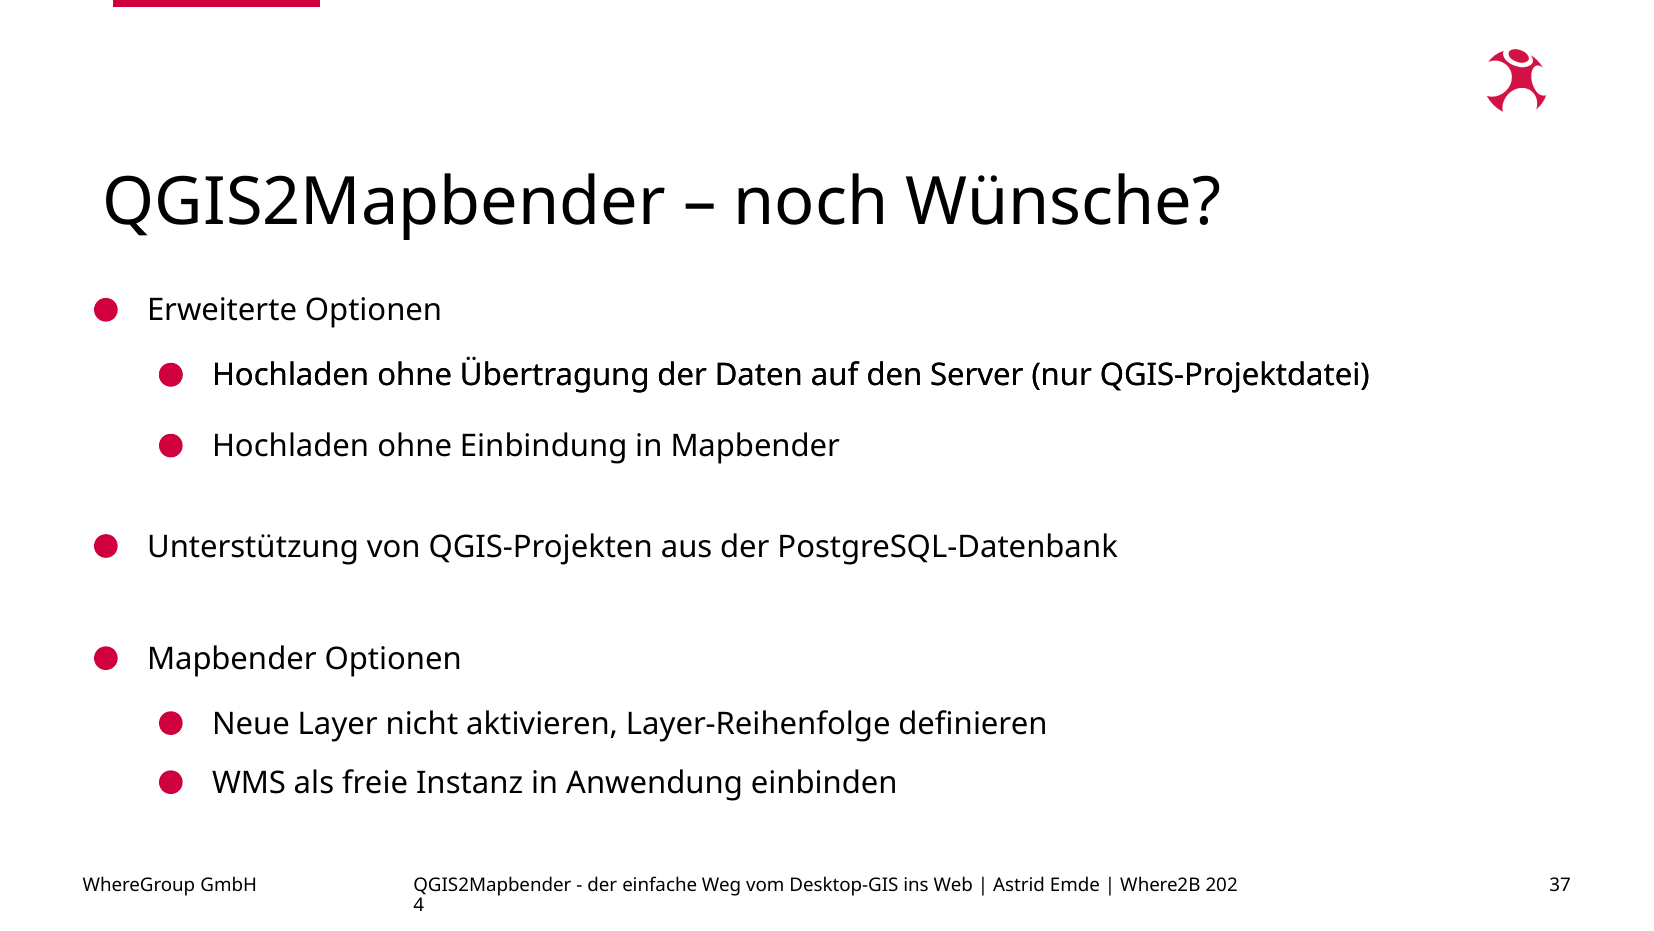

QGIS2Mapbender – noch Wünsche?
Erweiterte Optionen
Hochladen ohne Übertragung der Daten auf den Server (nur QGIS-Projektdatei)
Hochladen ohne Übertragung der Daten auf den Server (nur QGIS-Projektdatei)
Hochladen ohne Einbindung in Mapbender
Unterstützung von QGIS-Projekten aus der PostgreSQL-Datenbank
Mapbender Optionen
Neue Layer nicht aktivieren, Layer-Reihenfolge definieren
WMS als freie Instanz in Anwendung einbinden
WhereGroup GmbH
QGIS2Mapbender - der einfache Weg vom Desktop-GIS ins Web | Astrid Emde | Where2B 2024
37